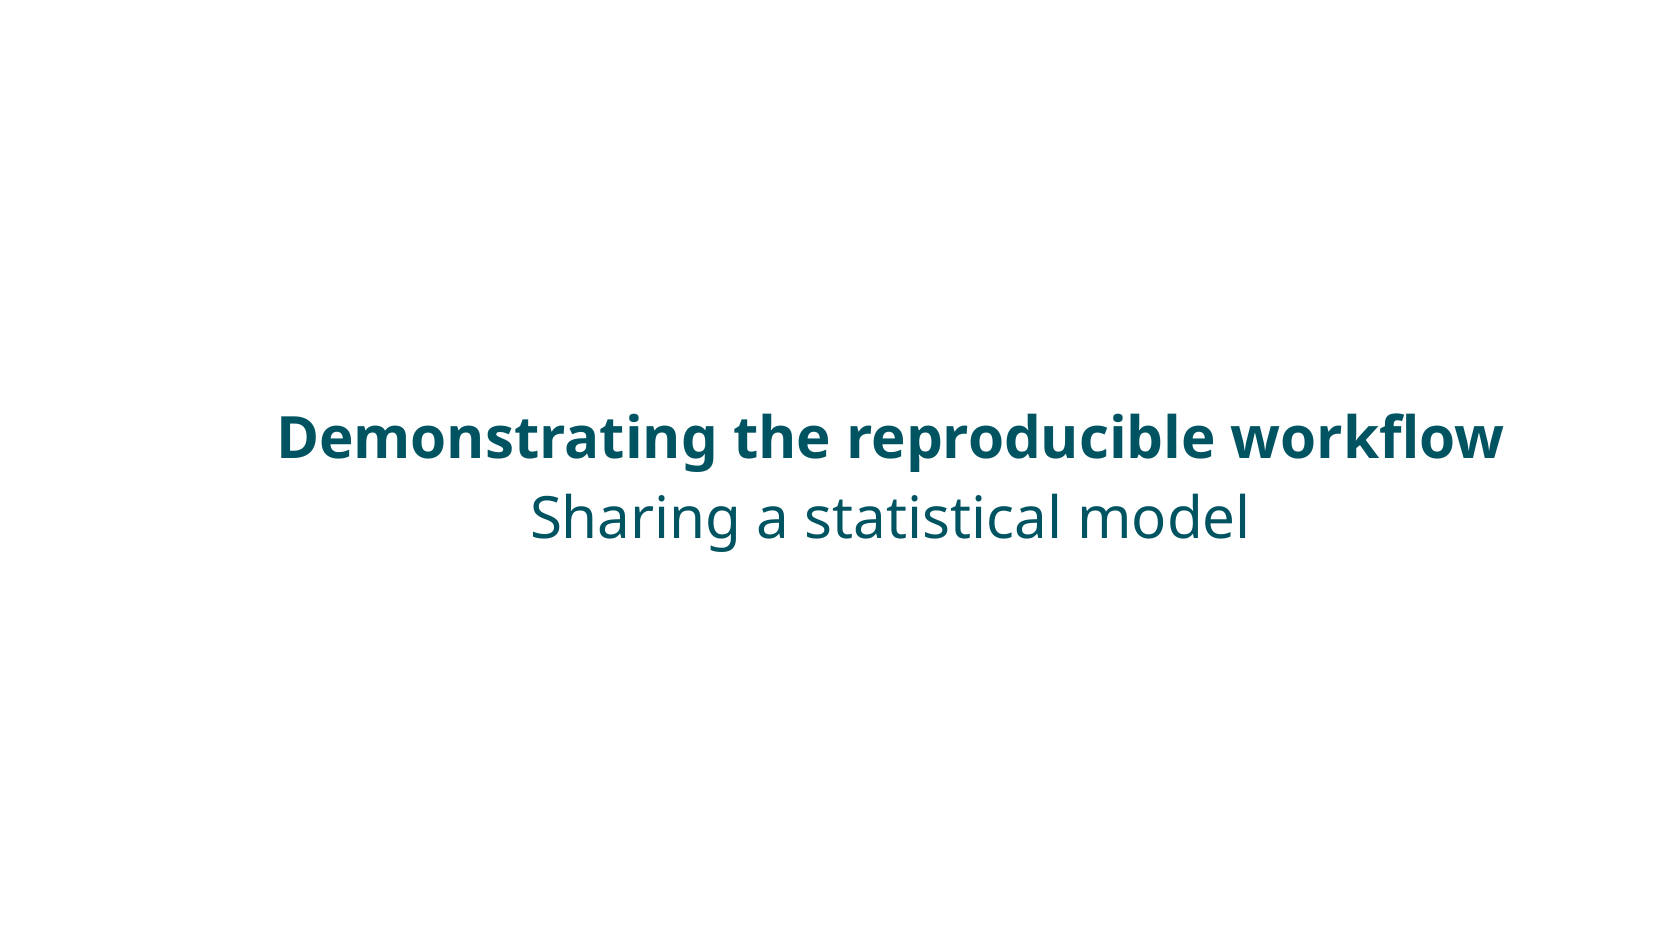

Demonstrating the reproducible workflow
Sharing a statistical model